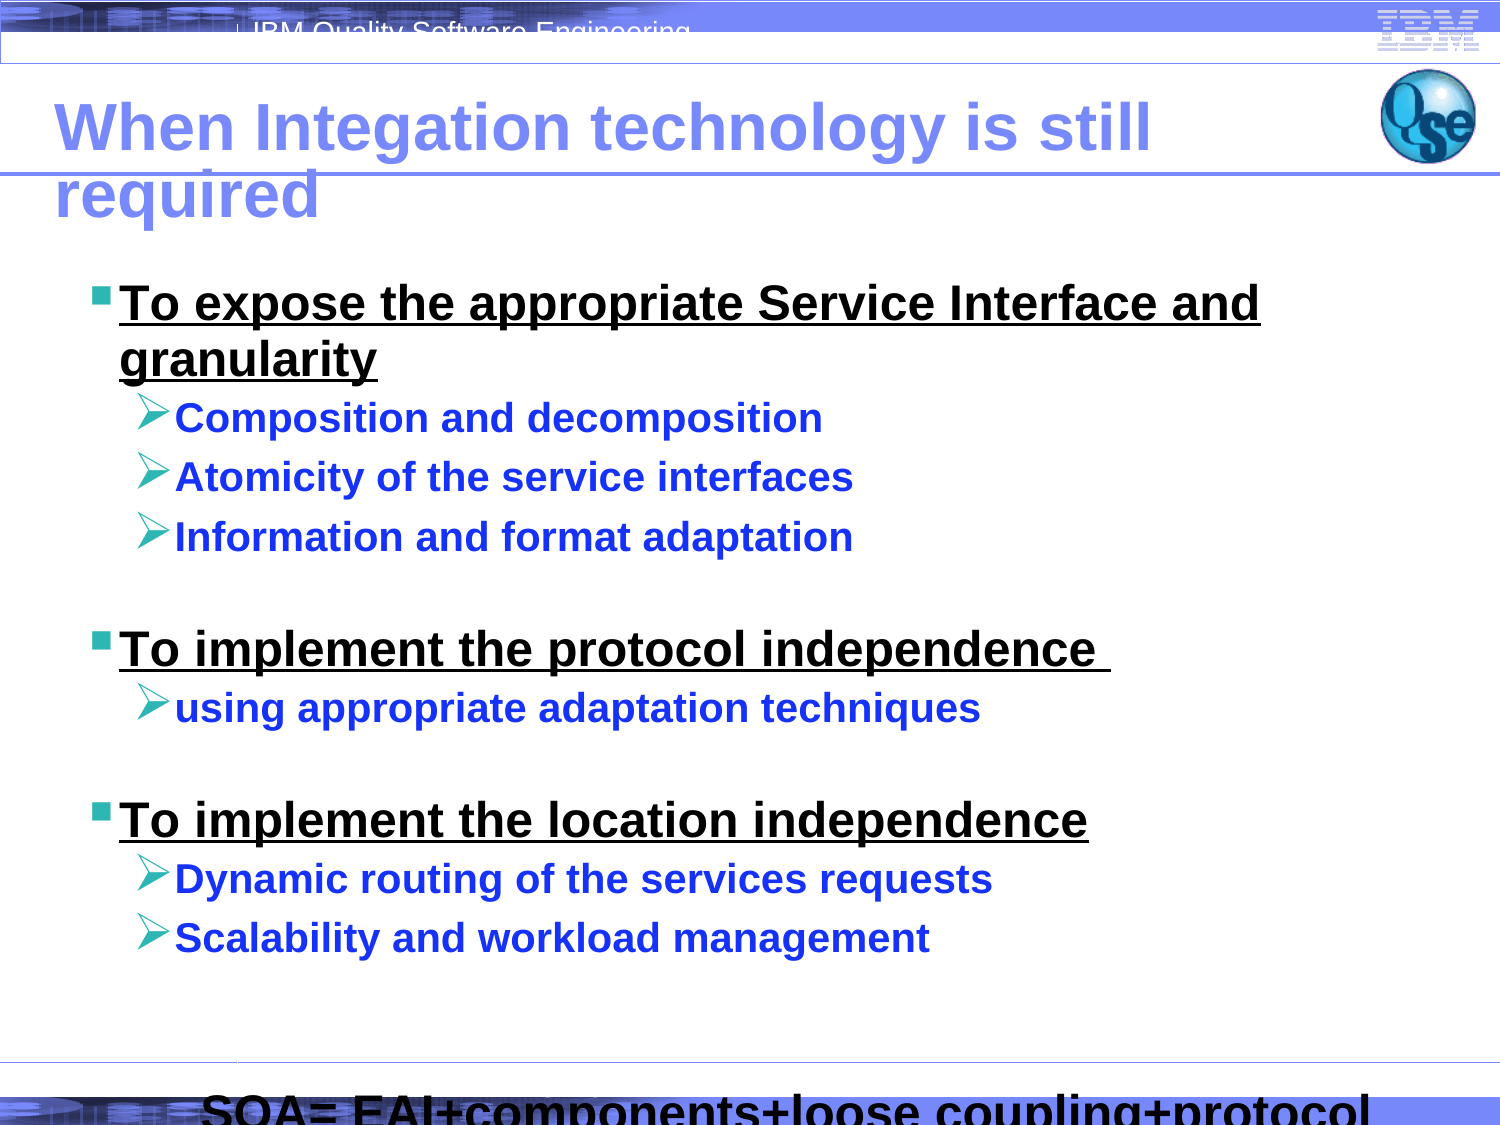

# When Integation technology is still required
To expose the appropriate Service Interface and granularity
Composition and decomposition
Atomicity of the service interfaces
Information and format adaptation
To implement the protocol independence
using appropriate adaptation techniques
To implement the location independence
Dynamic routing of the services requests
Scalability and workload management
SOA= EAI+components+loose coupling+protocol indepence+location independence
44